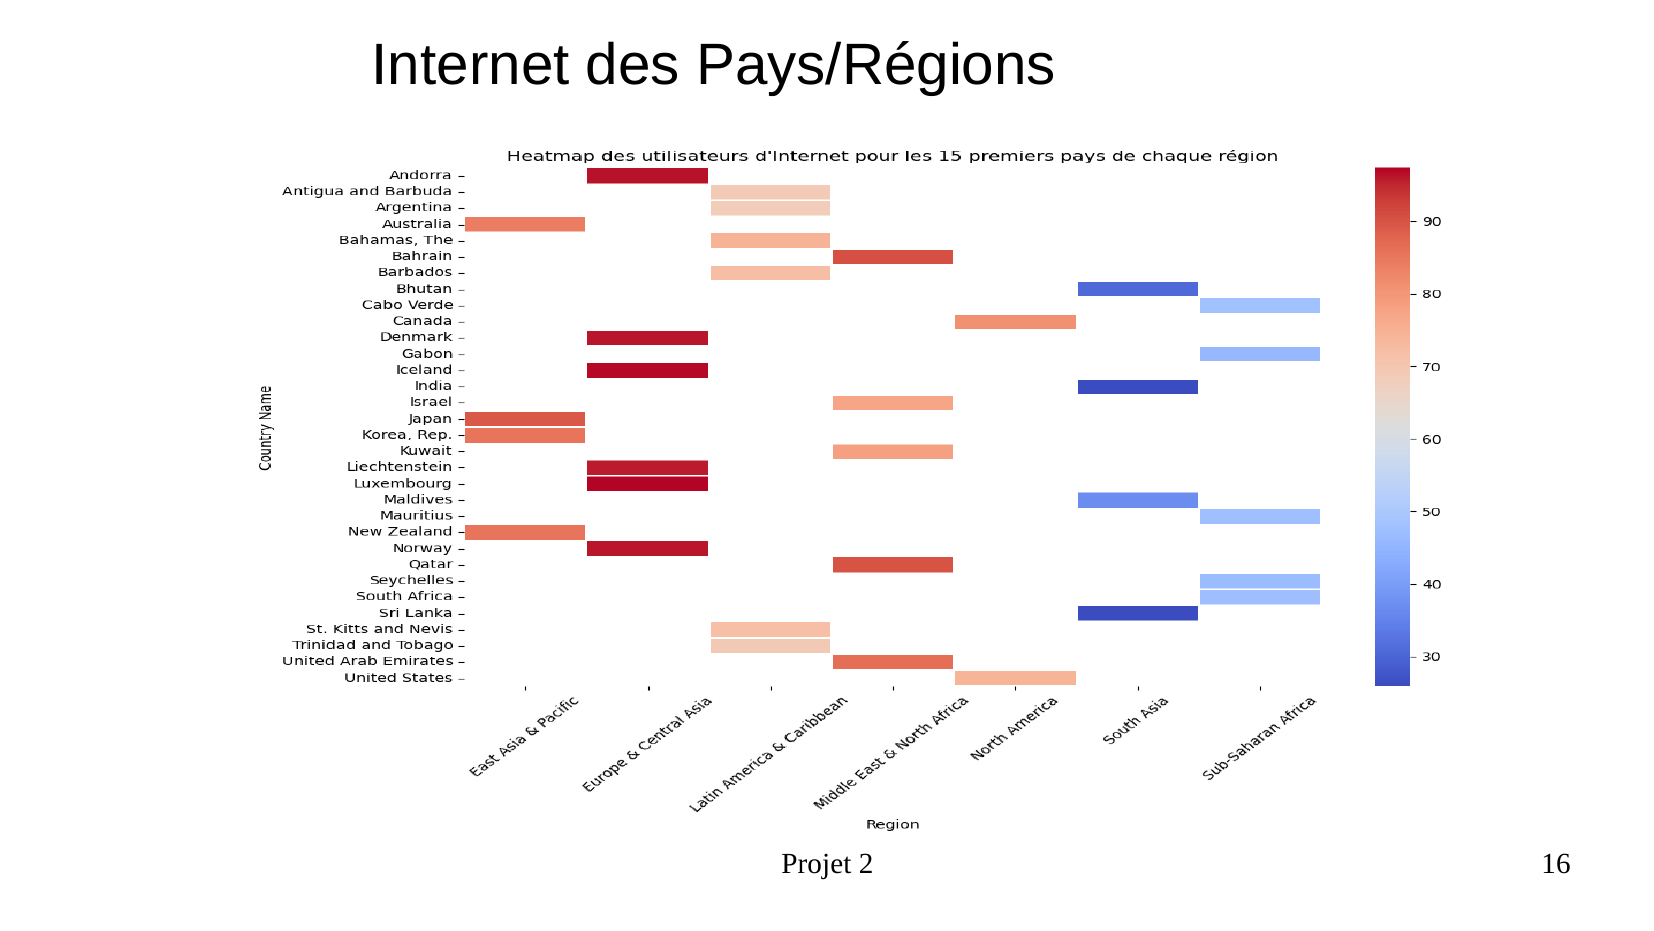

# Internet des Pays/Régions
Projet 2
16